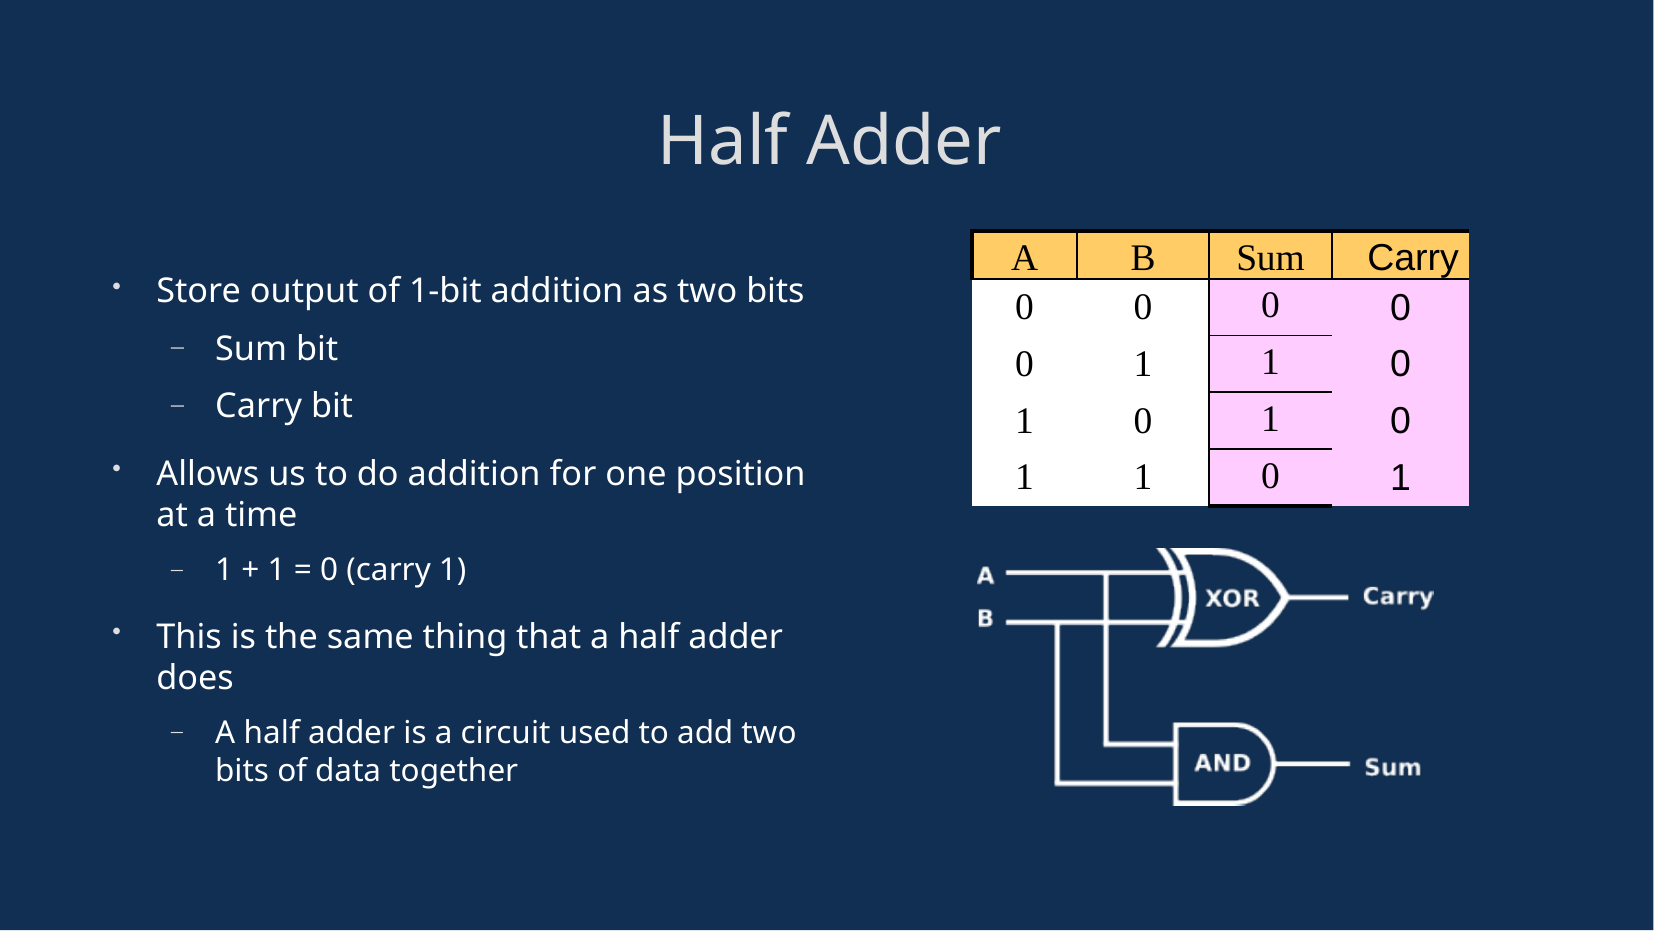

Half Adder
| A | B | Sum | Carry |
| --- | --- | --- | --- |
| 0 | 0 | 0 | 0 |
| 0 | 1 | 1 | 0 |
| 1 | 0 | 1 | 0 |
| 1 | 1 | 0 | 1 |
# Store output of 1-bit addition as two bits
Sum bit
Carry bit
Allows us to do addition for one position at a time
1 + 1 = 0 (carry 1)
This is the same thing that a half adder does
A half adder is a circuit used to add two bits of data together